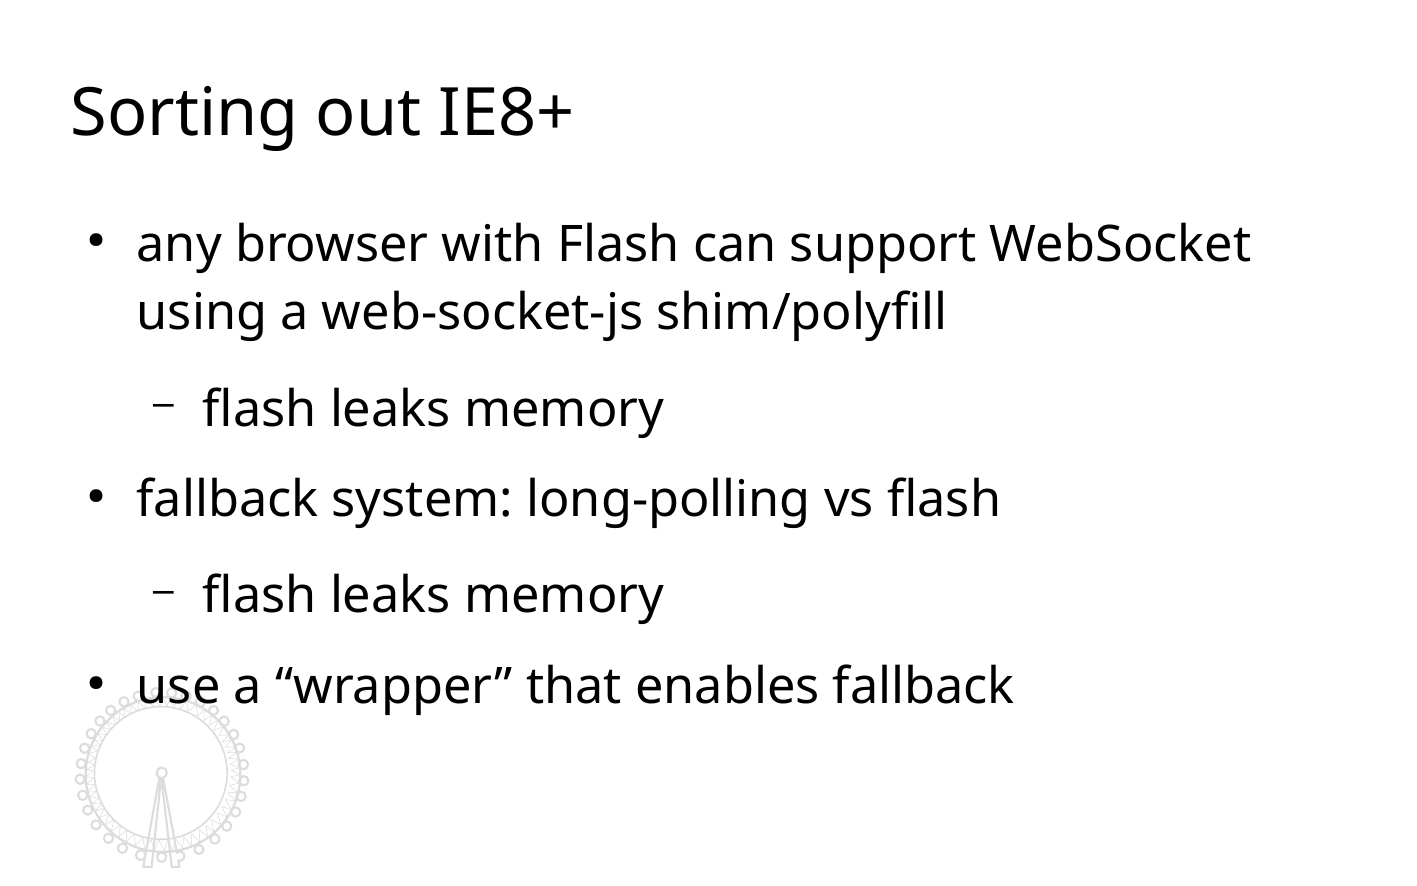

# Sorting out IE8+
any browser with Flash can support WebSocket using a web-socket-js shim/polyfill
flash leaks memory
fallback system: long-polling vs flash
flash leaks memory
use a “wrapper” that enables fallback